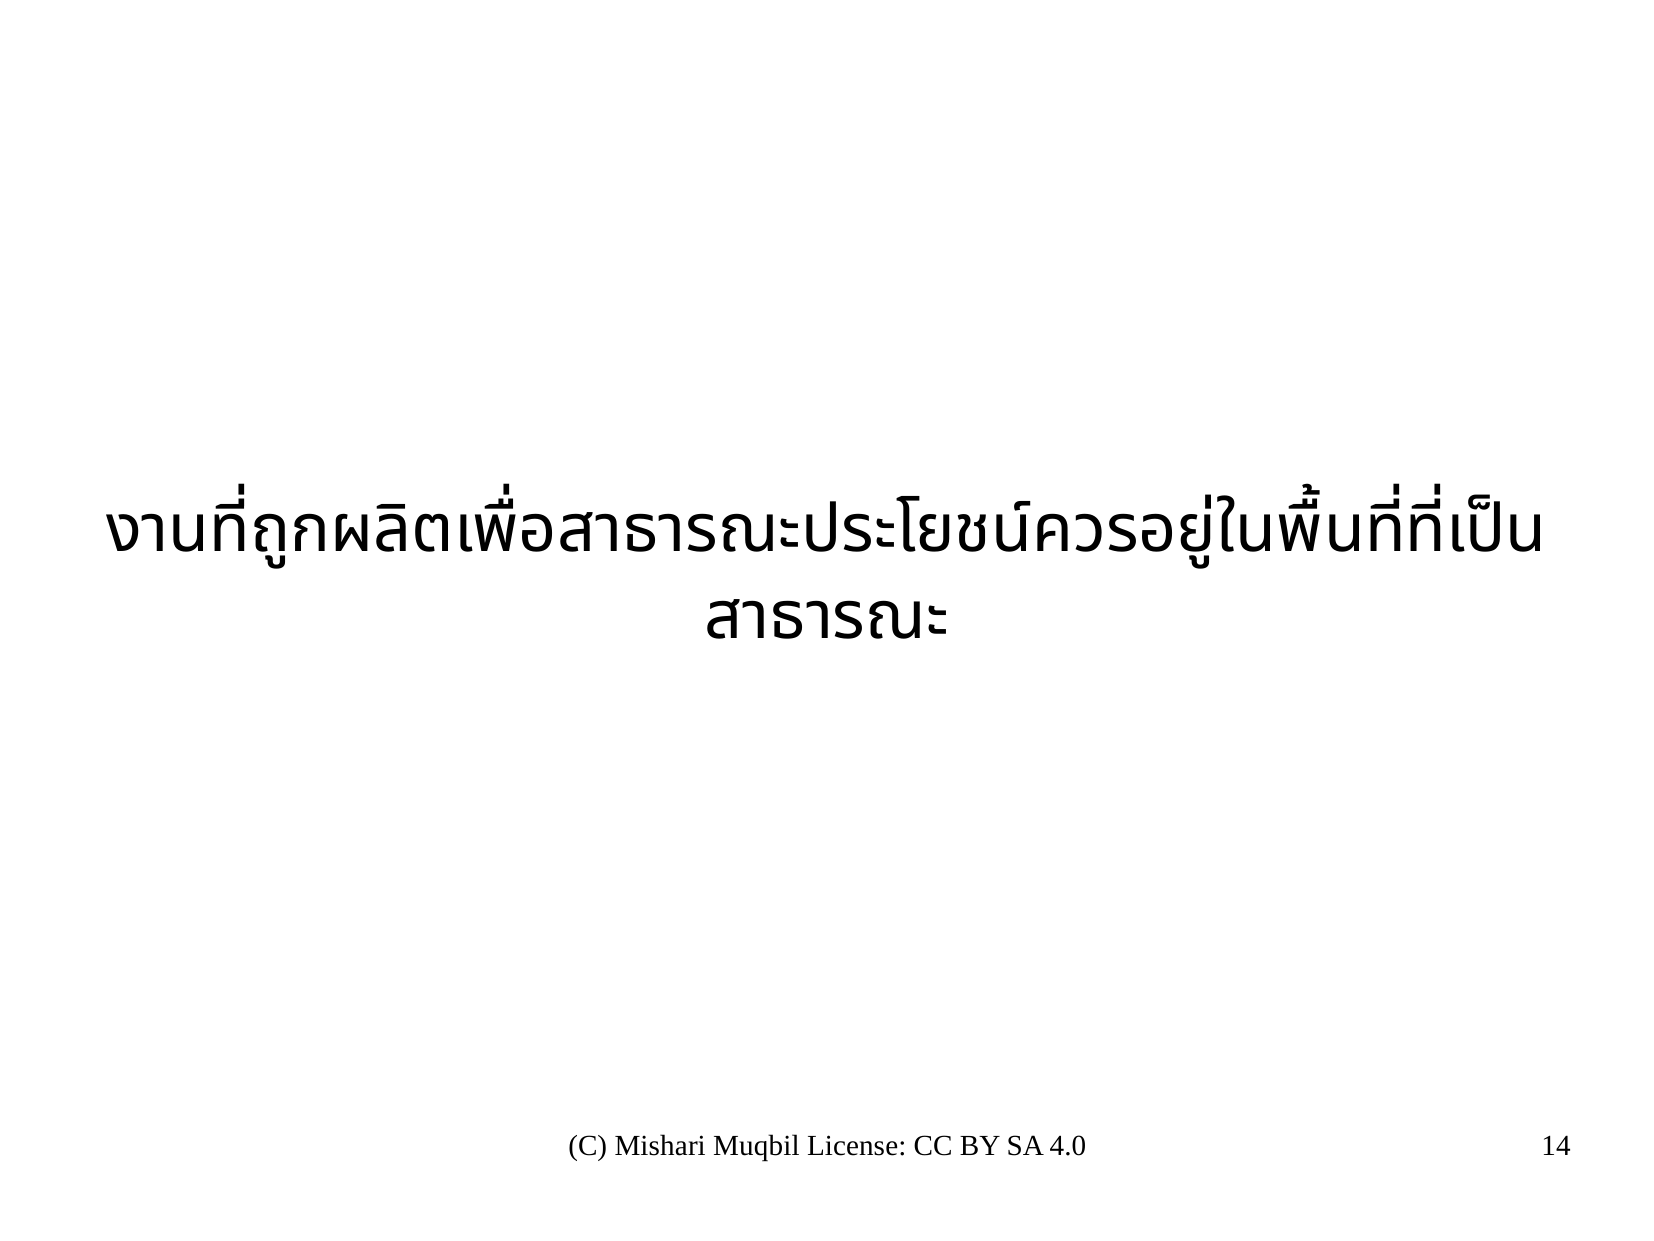

# งานที่ถูกผลิตเพื่อสาธารณะประโยชน์ควรอยู่ในพื้นที่ที่เป็นสาธารณะ
(C) Mishari Muqbil License: CC BY SA 4.0
14